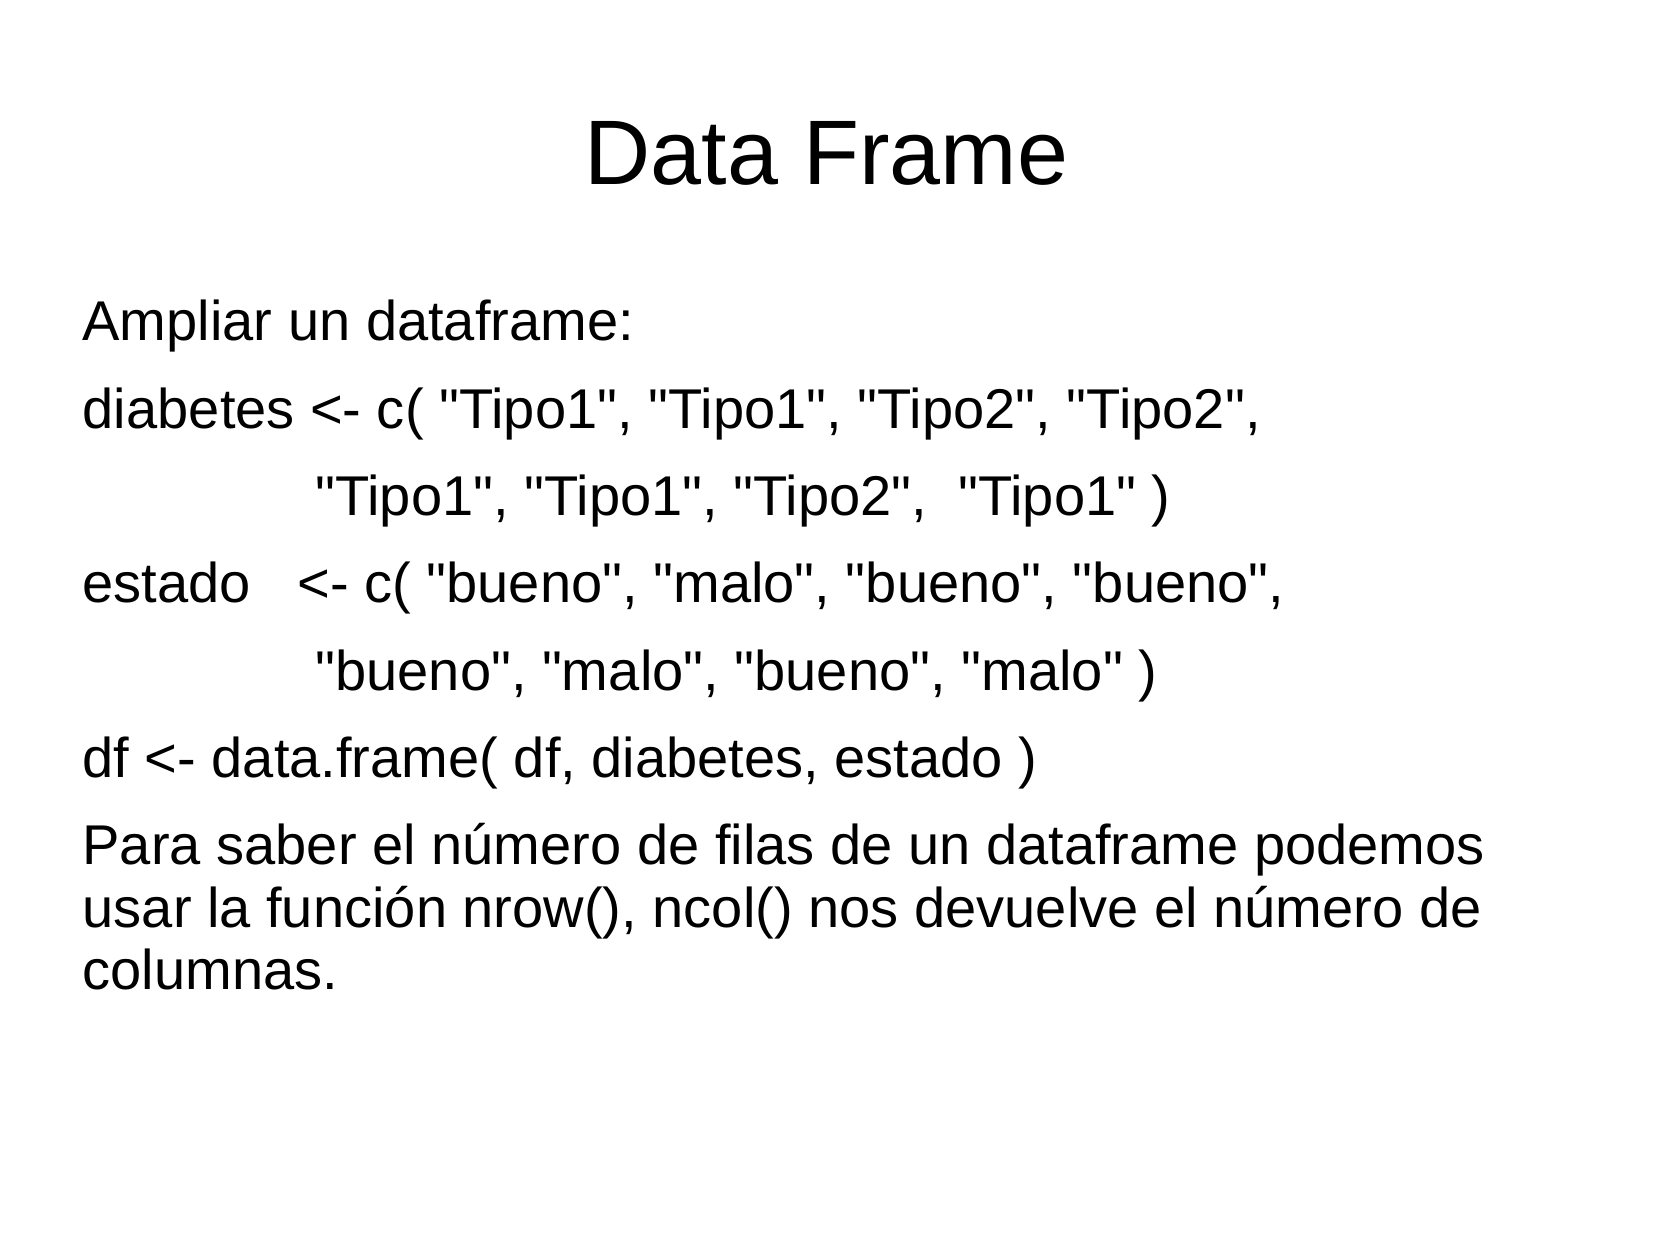

# Data Frame
Ampliar un dataframe:
diabetes <- c( "Tipo1", "Tipo1", "Tipo2", "Tipo2",
 "Tipo1", "Tipo1", "Tipo2", "Tipo1" )
estado <- c( "bueno", "malo", "bueno", "bueno",
 "bueno", "malo", "bueno", "malo" )
df <- data.frame( df, diabetes, estado )
Para saber el número de filas de un dataframe podemos usar la función nrow(), ncol() nos devuelve el número de columnas.